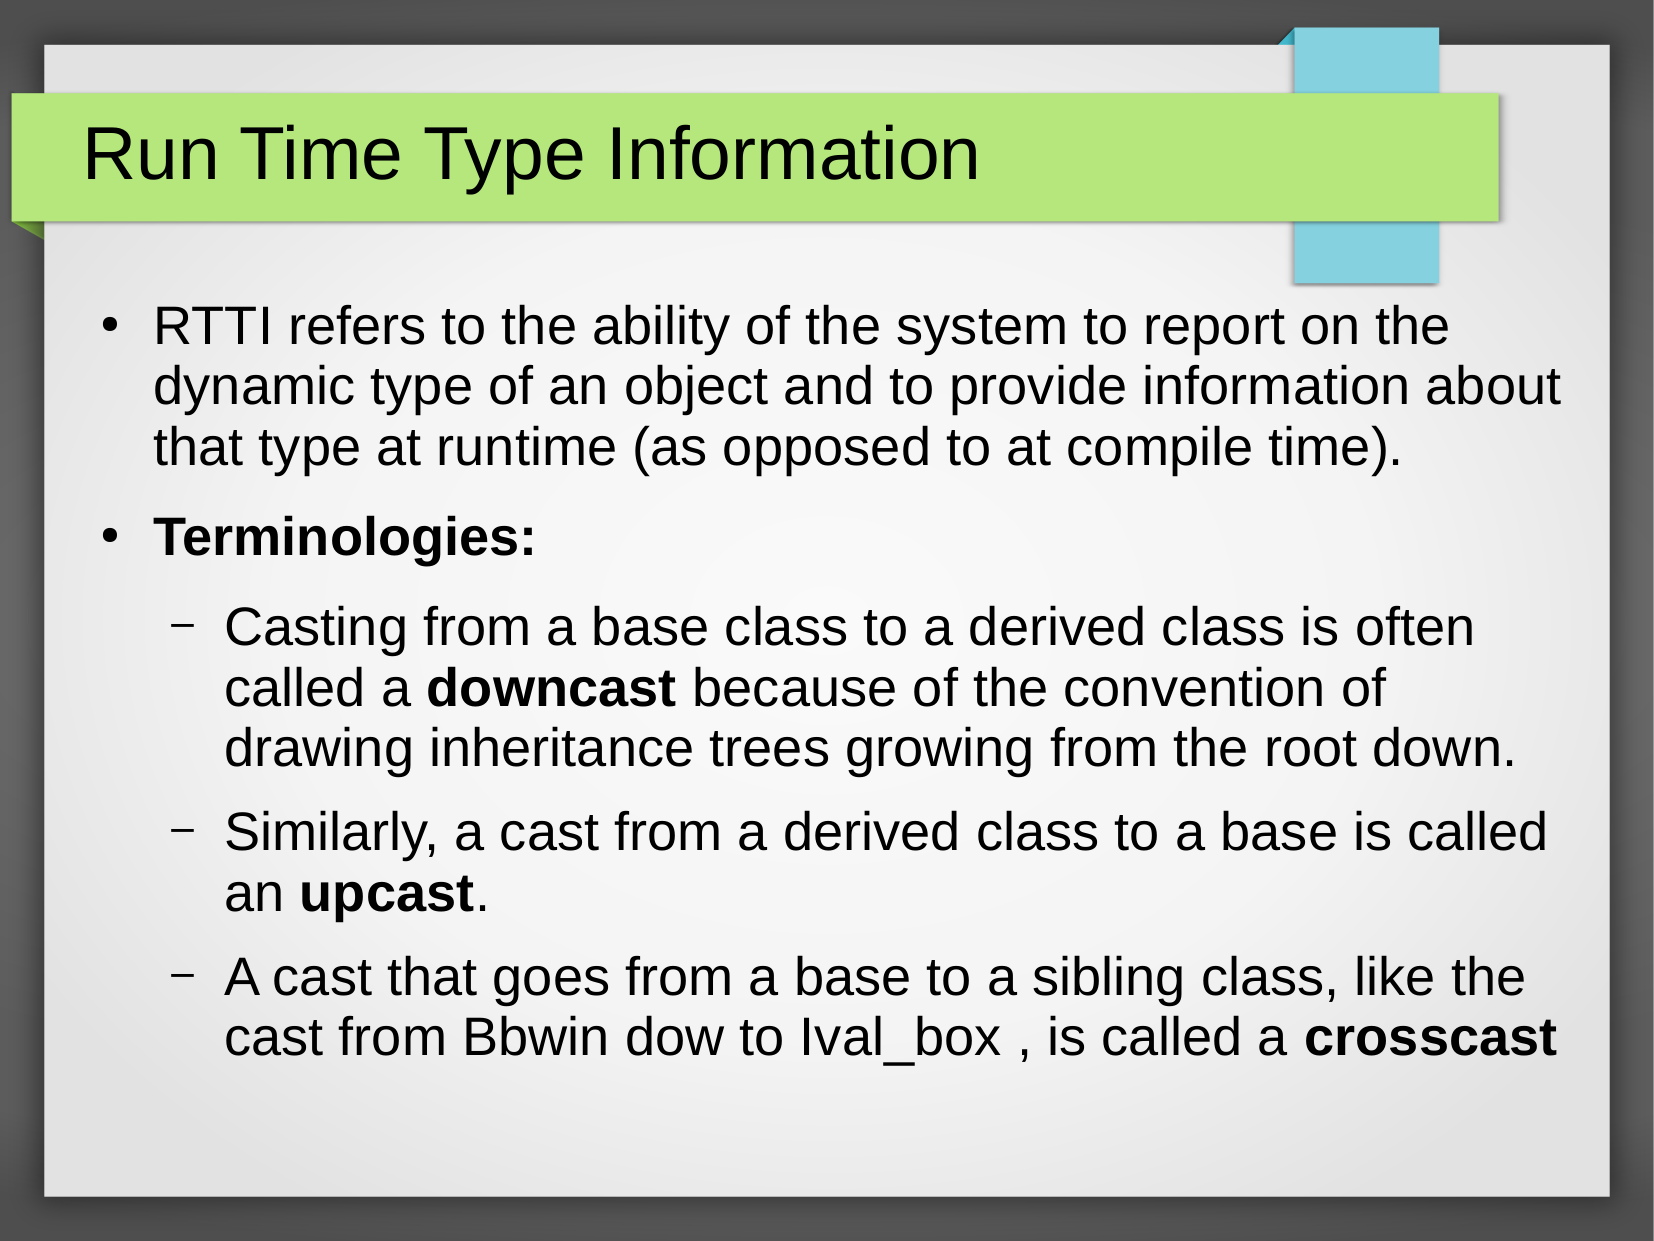

# Run Time Type Information
RTTI refers to the ability of the system to report on the dynamic type of an object and to provide information about that type at runtime (as opposed to at compile time).
Terminologies:
Casting from a base class to a derived class is often called a downcast because of the convention of drawing inheritance trees growing from the root down.
Similarly, a cast from a derived class to a base is called an upcast.
A cast that goes from a base to a sibling class, like the cast from Bbwin dow to Ival_box , is called a crosscast